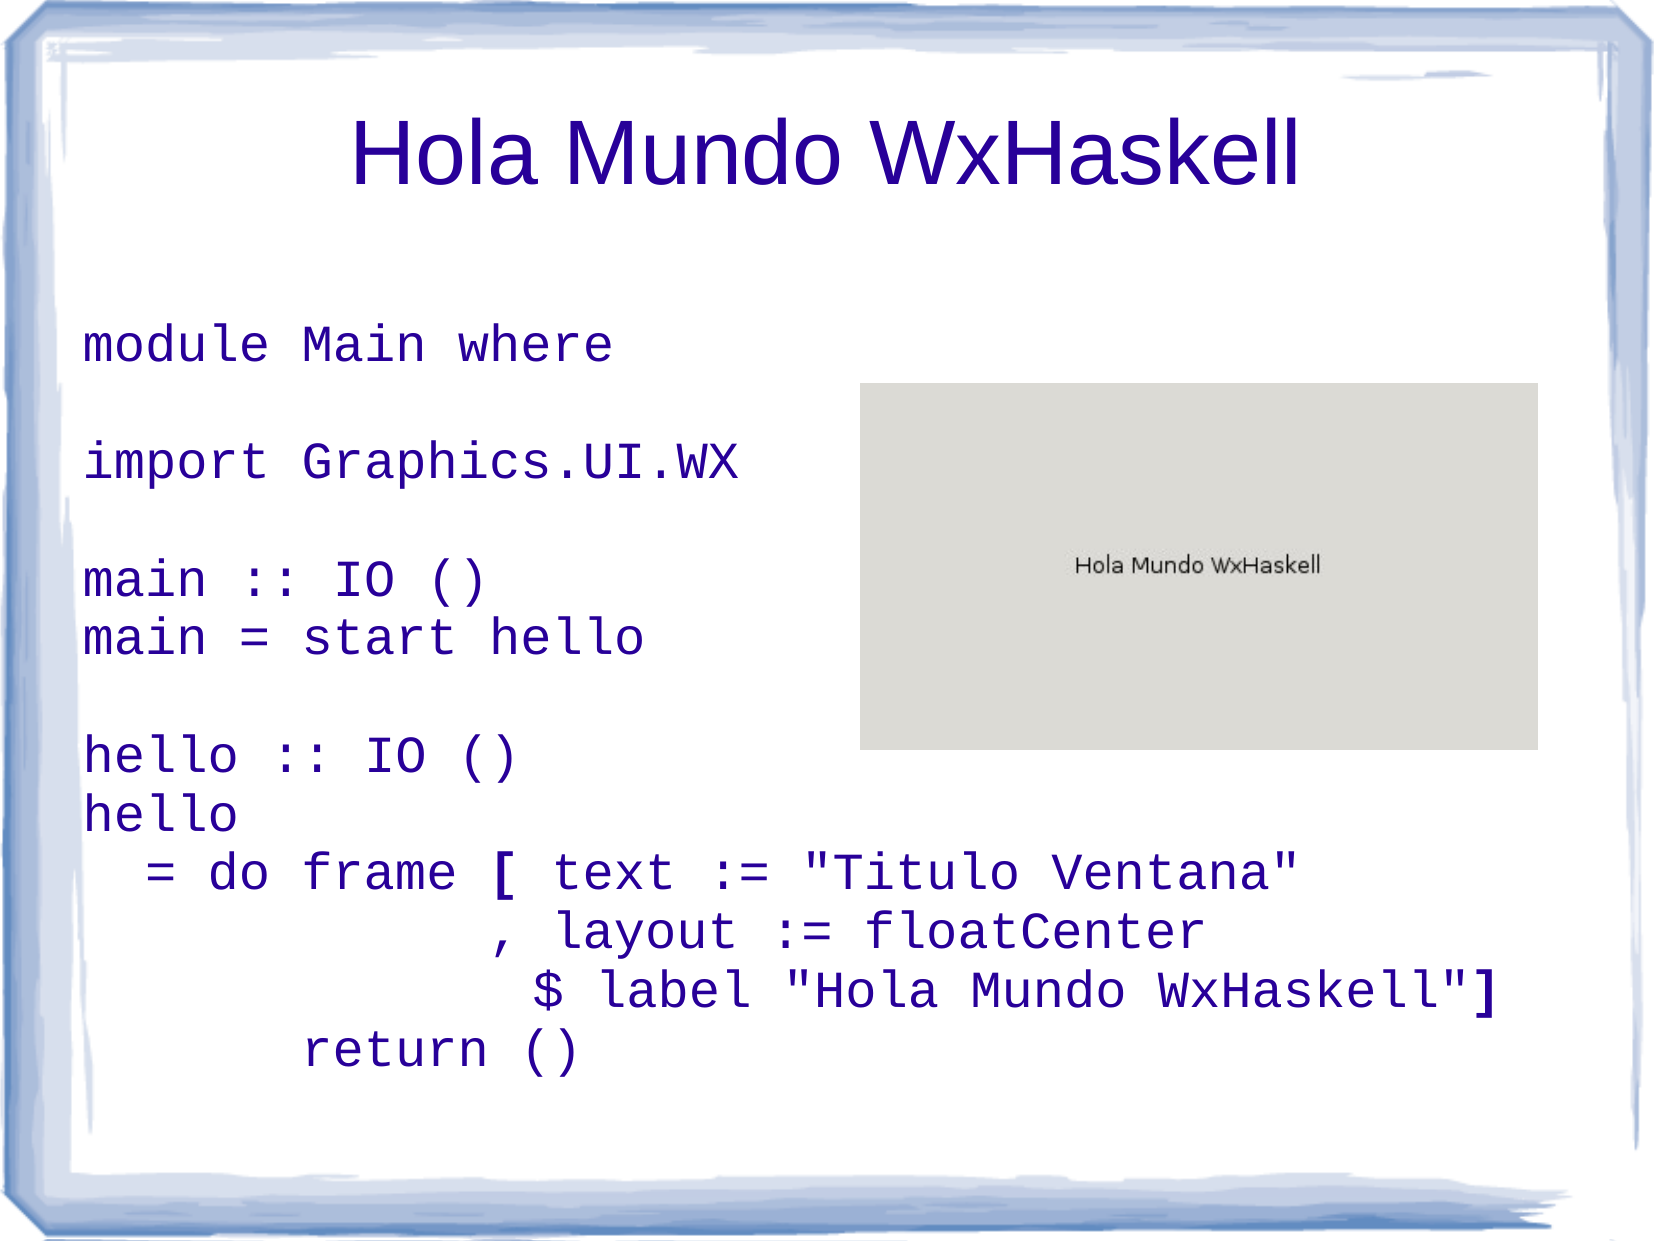

# Hola Mundo WxHaskell
module Main where
import Graphics.UI.WX
main :: IO ()
main = start hello
hello :: IO ()
hello
 = do frame [ text := "Titulo Ventana"
 , layout := floatCenter
						$ label "Hola Mundo WxHaskell"]
 return ()